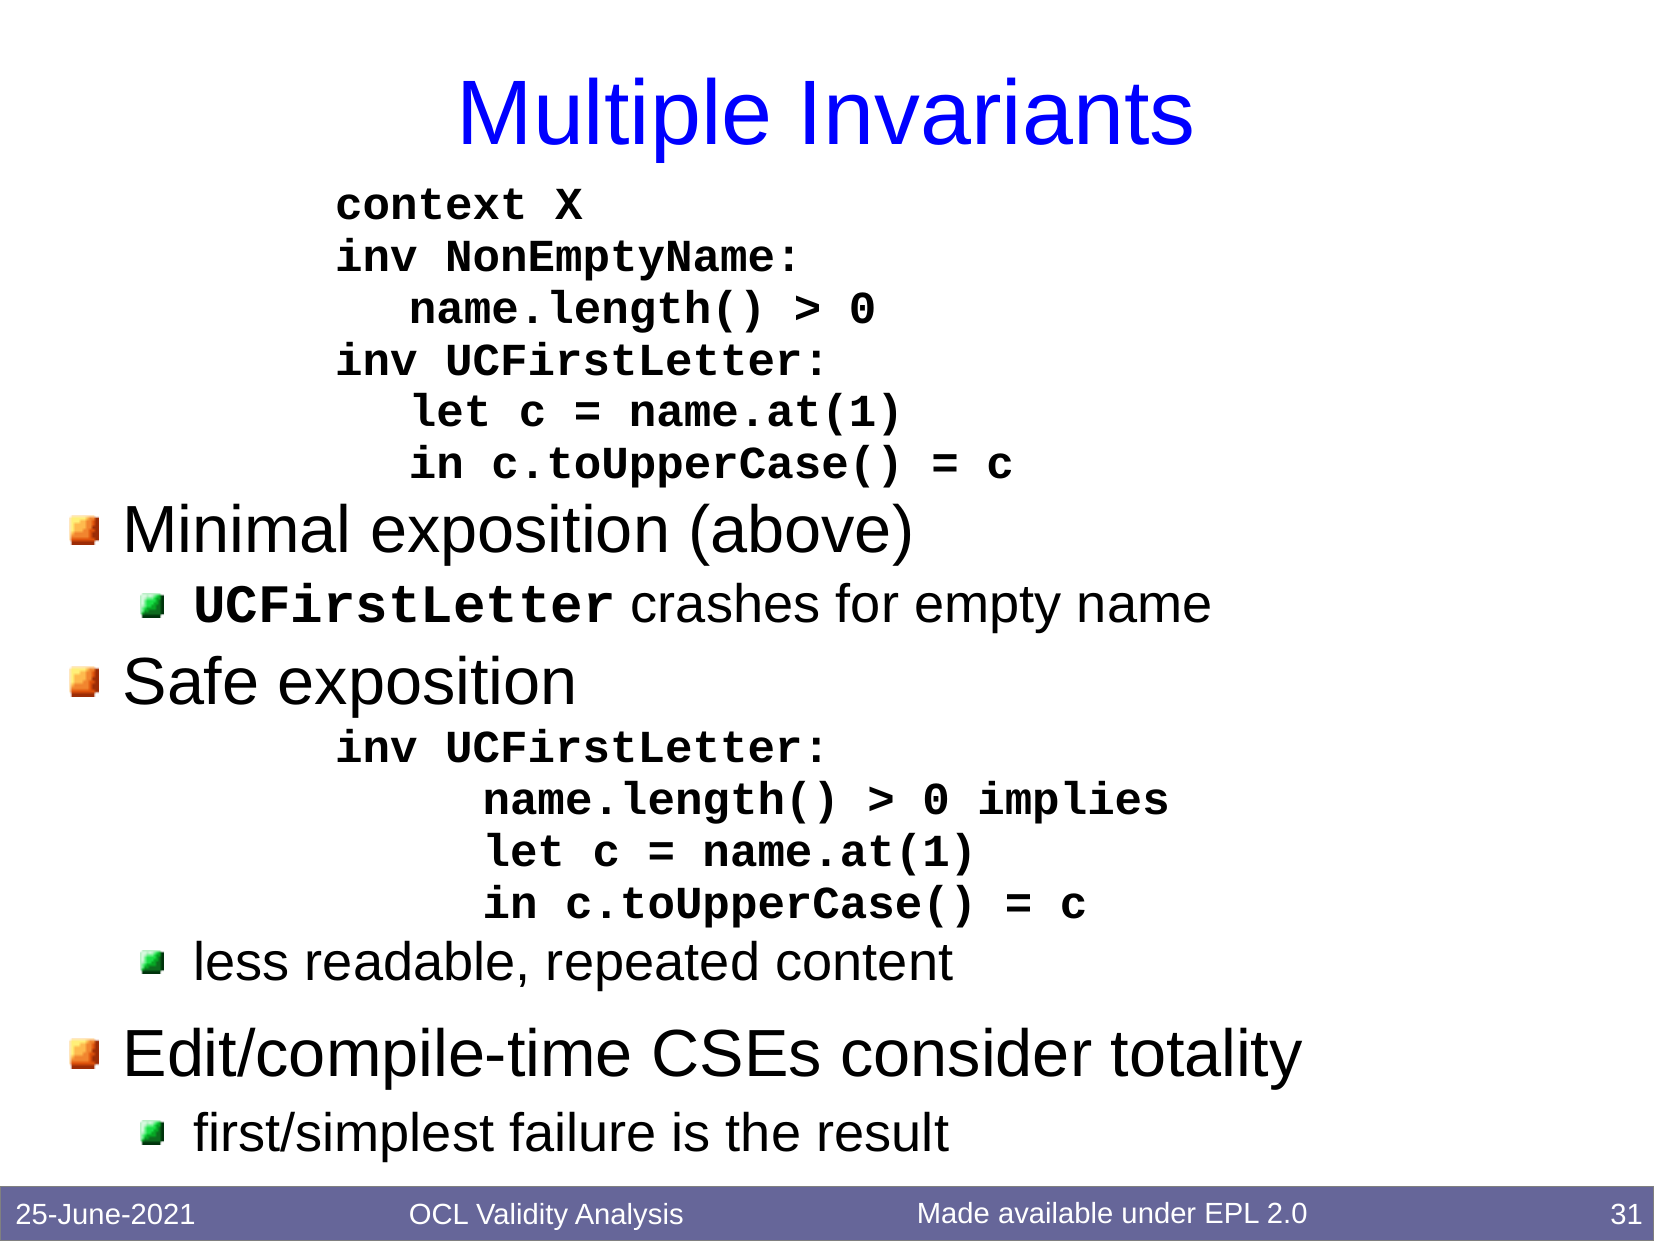

# Multiple Invariants
context X
inv NonEmptyName:
	name.length() > 0
inv UCFirstLetter:
	let c = name.at(1)
	in c.toUpperCase() = c
Minimal exposition (above)
UCFirstLetter crashes for empty name
Safe exposition
inv UCFirstLetter:
		name.length() > 0 implies
		let c = name.at(1)
		in c.toUpperCase() = c
less readable, repeated content
Edit/compile-time CSEs consider totality
first/simplest failure is the result
25-June-2021
OCL Validity Analysis
31